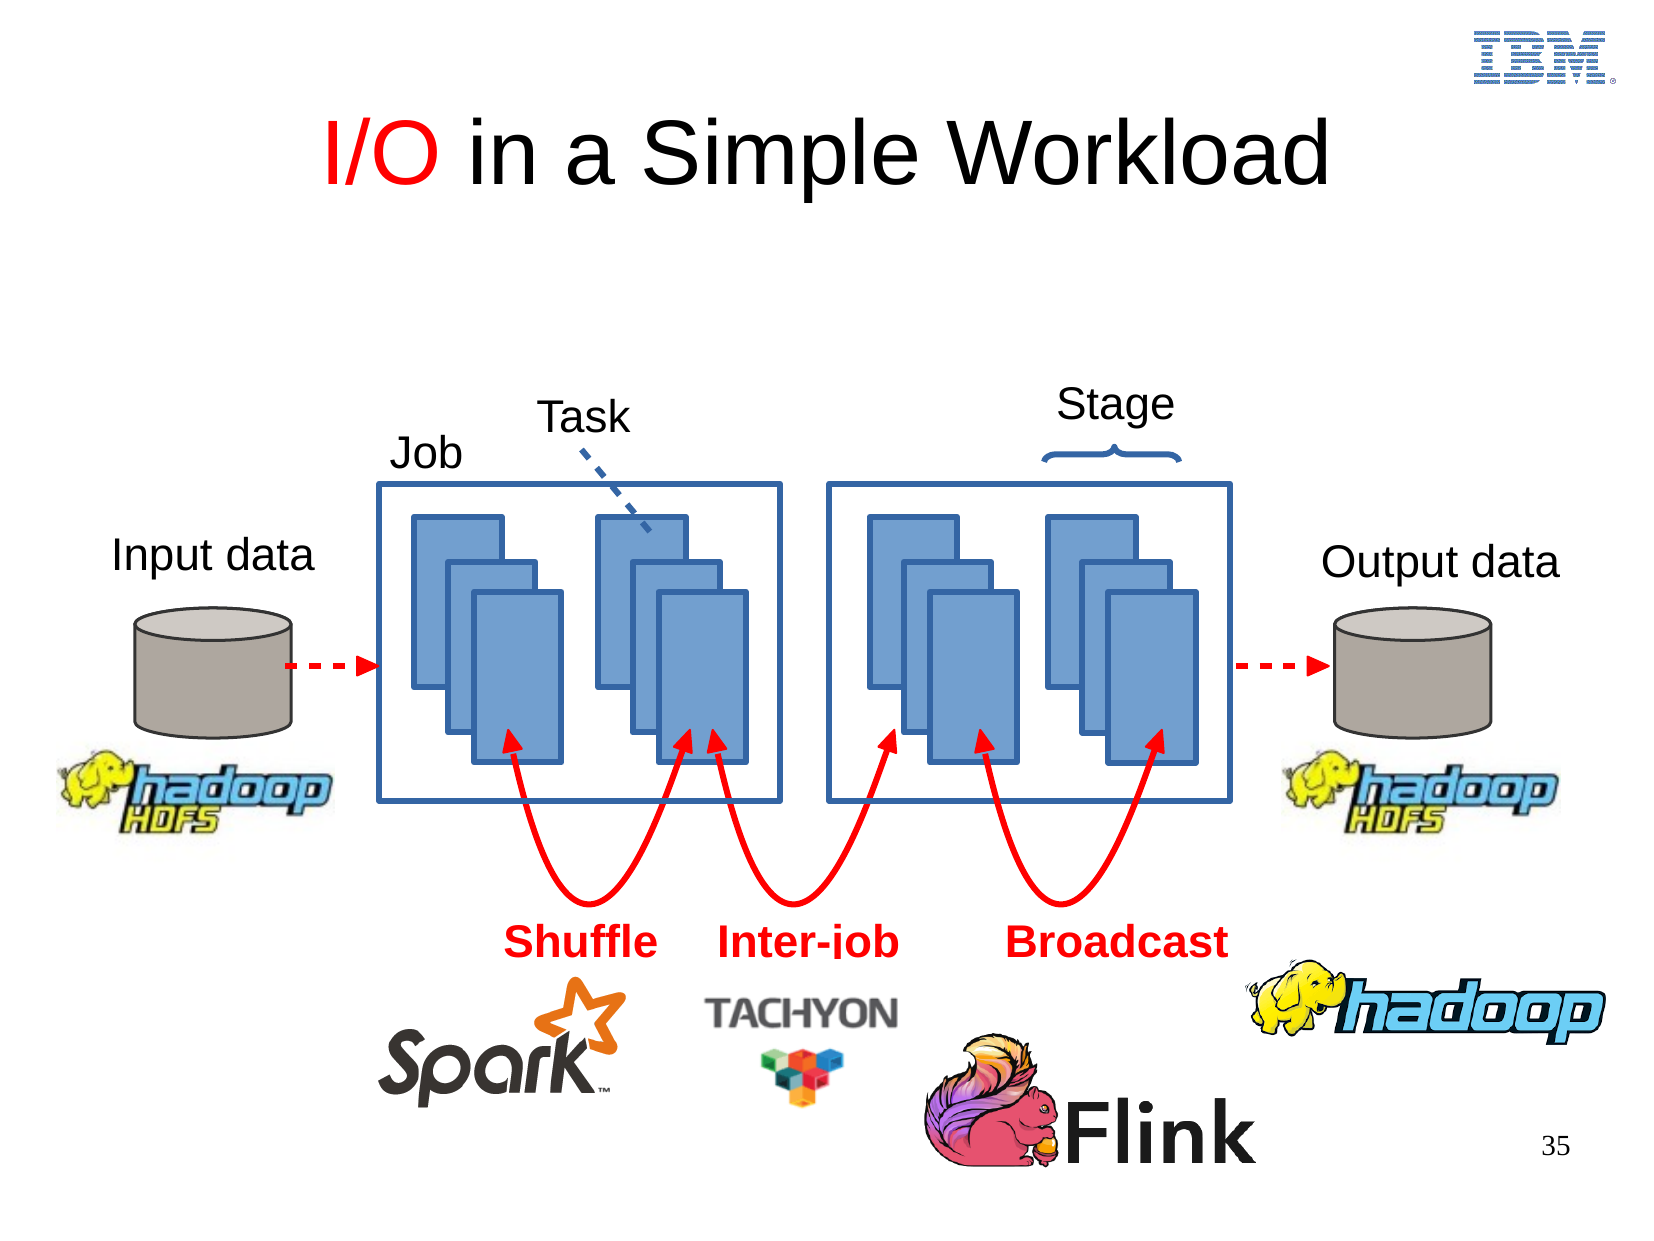

# I/O in a Simple Workload
Stage
Task
Job
Input data
Output data
Shuffle
Inter-job
Broadcast
35